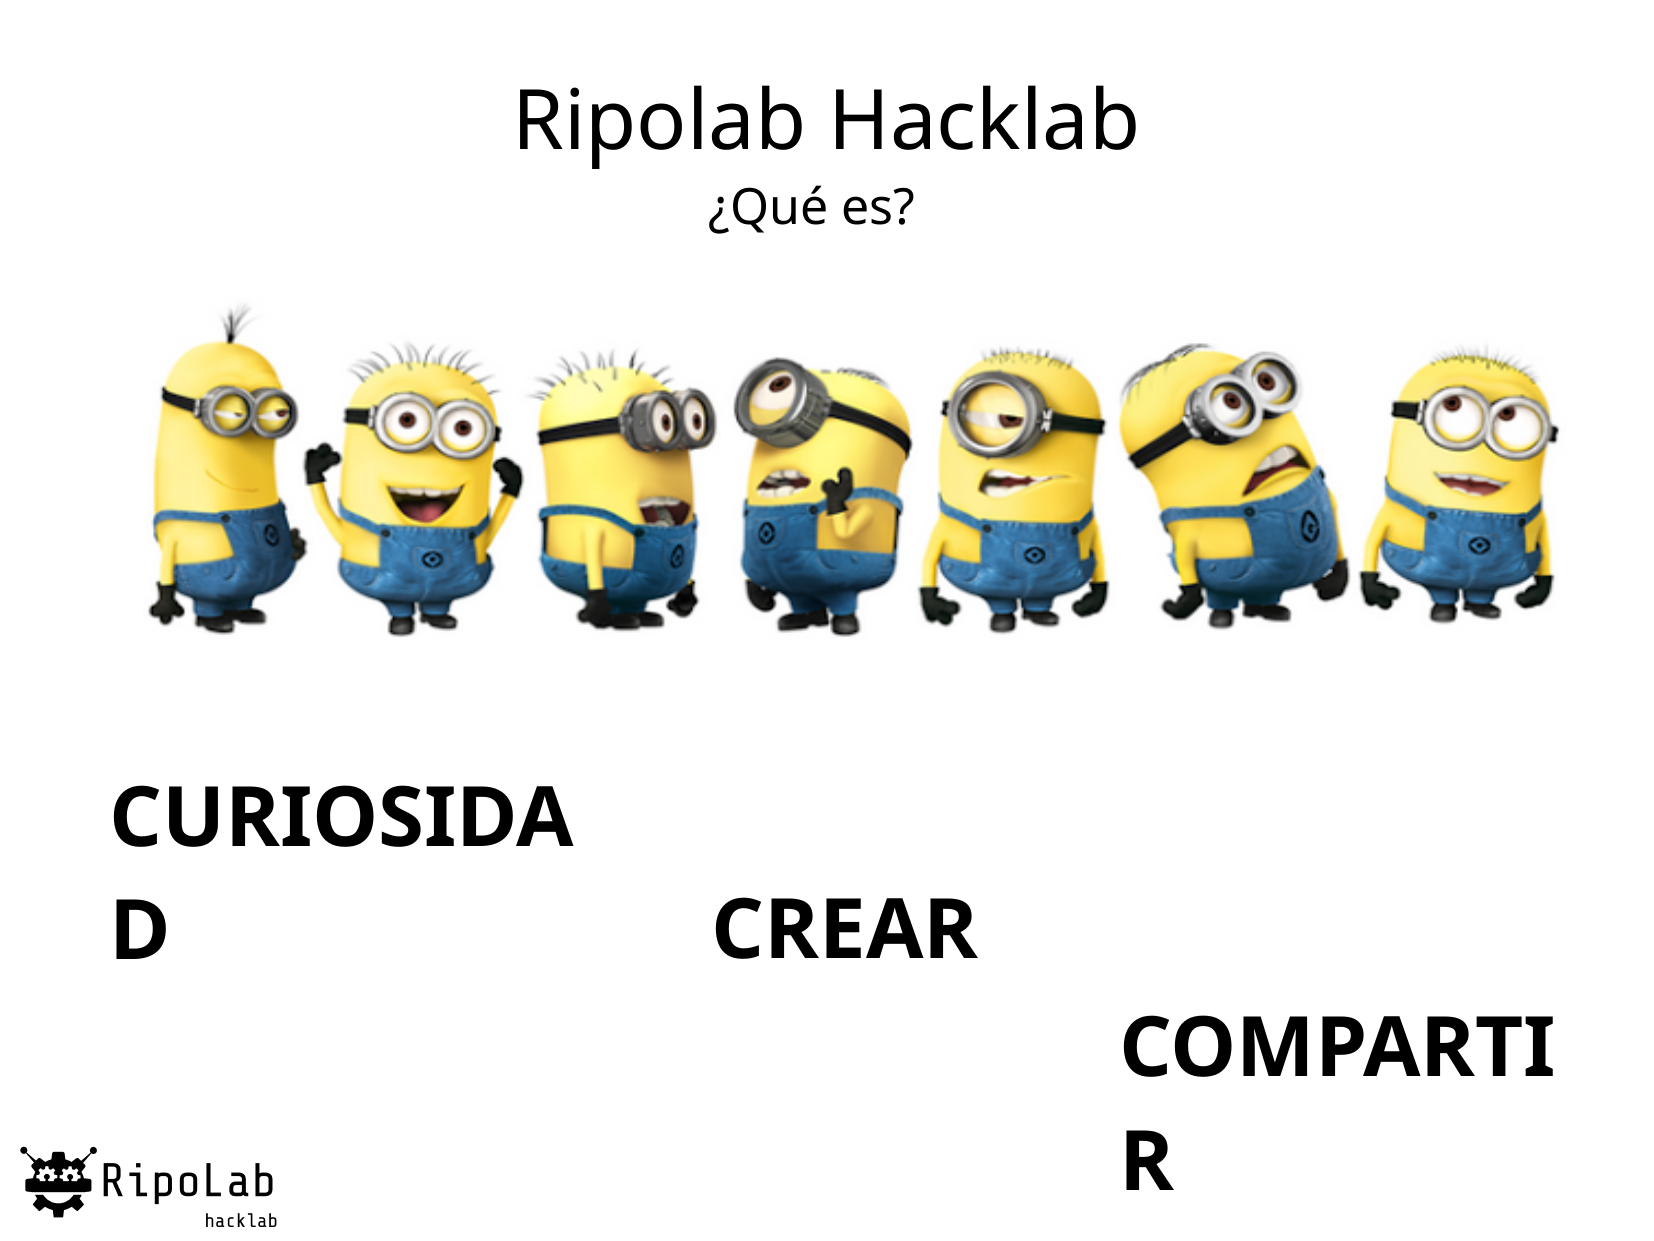

# Ripolab Hacklab
¿Qué es?
CURIOSIDAD
CREAR
COMPARTIR